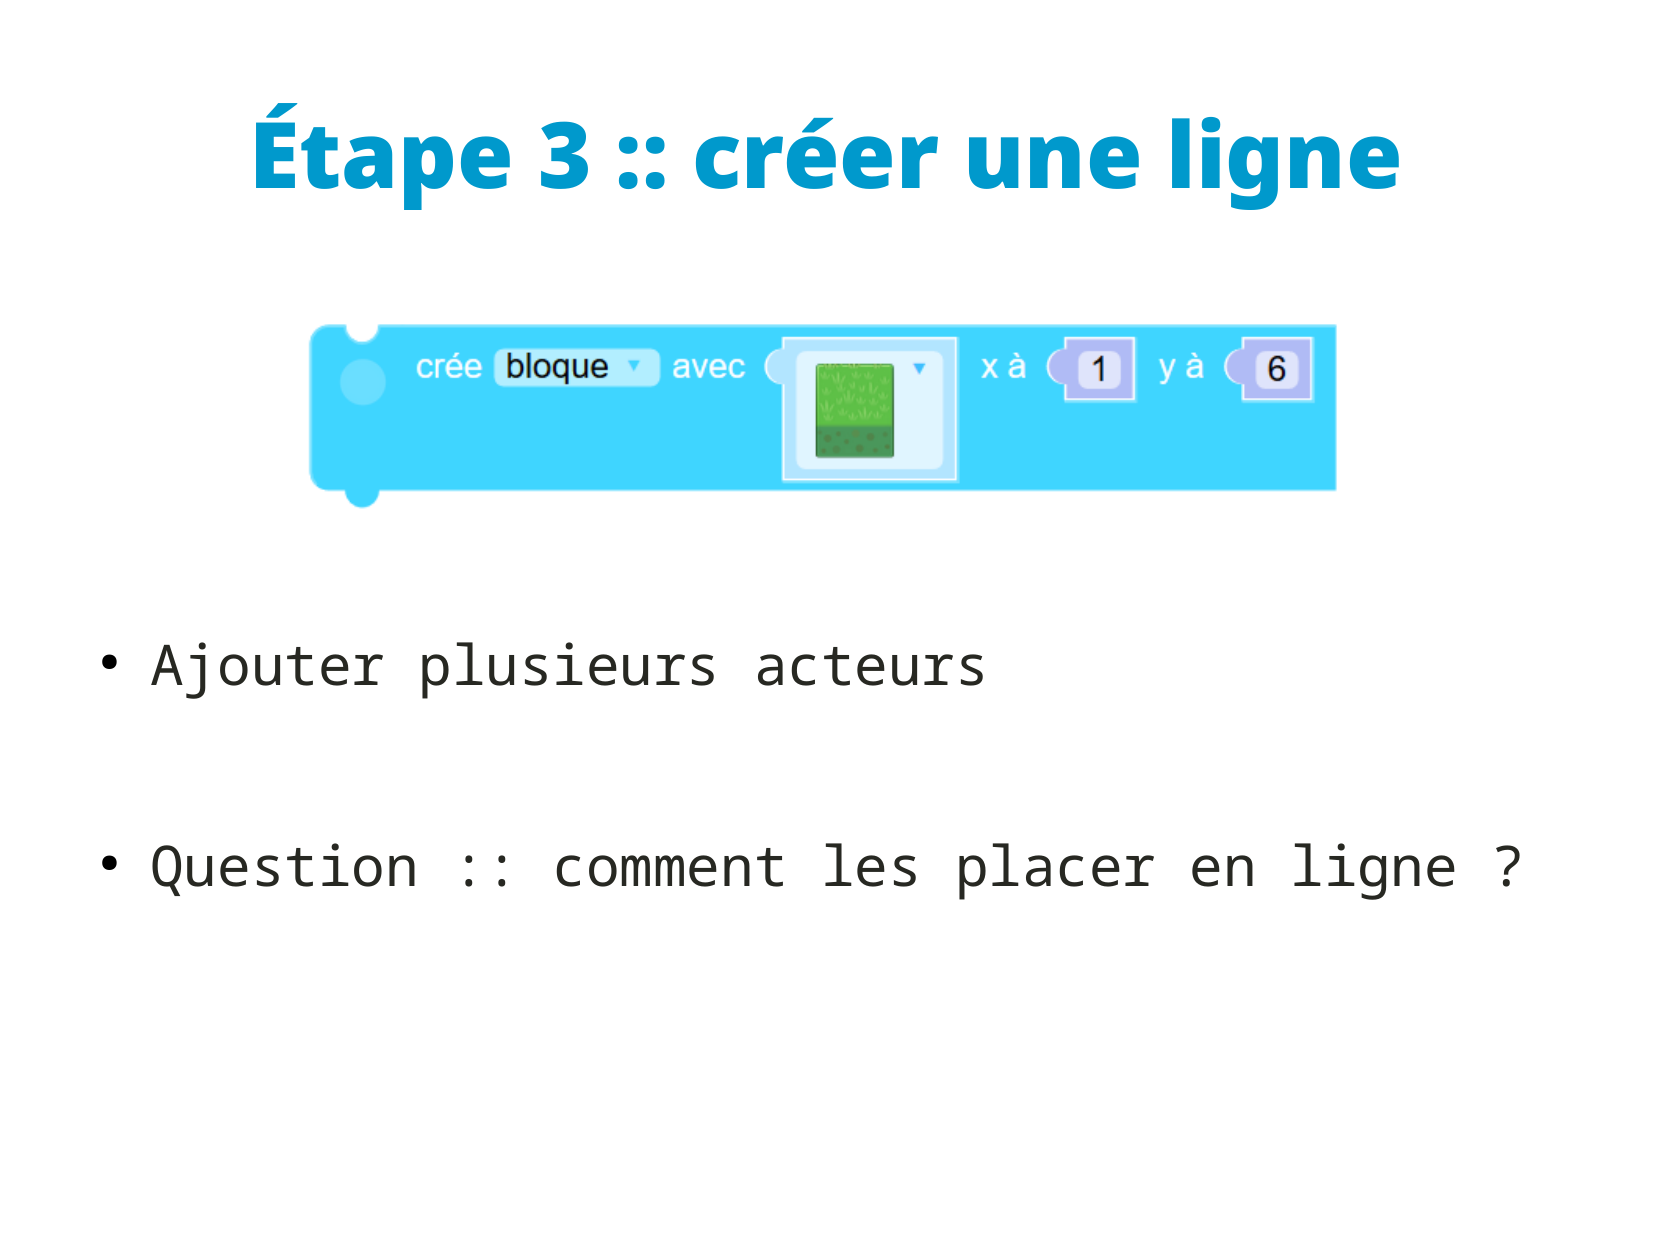

# Étape 3 :: créer une ligne
Ajouter plusieurs acteurs
Question :: comment les placer en ligne ?